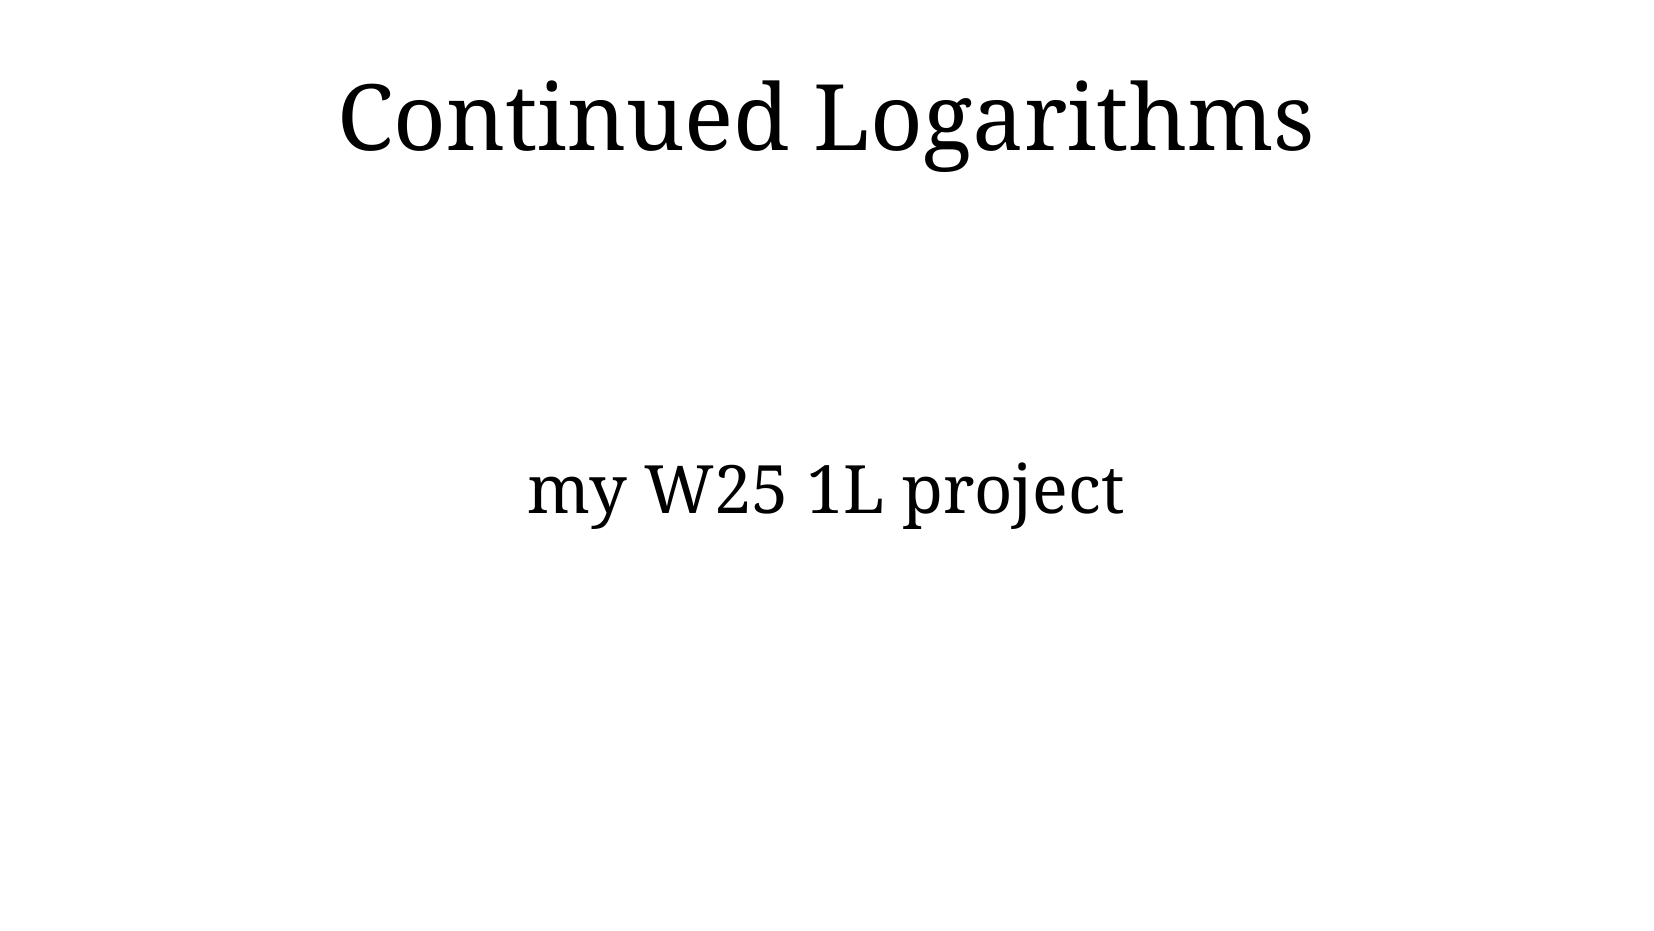

# Continued Logarithms
my W25 1L project